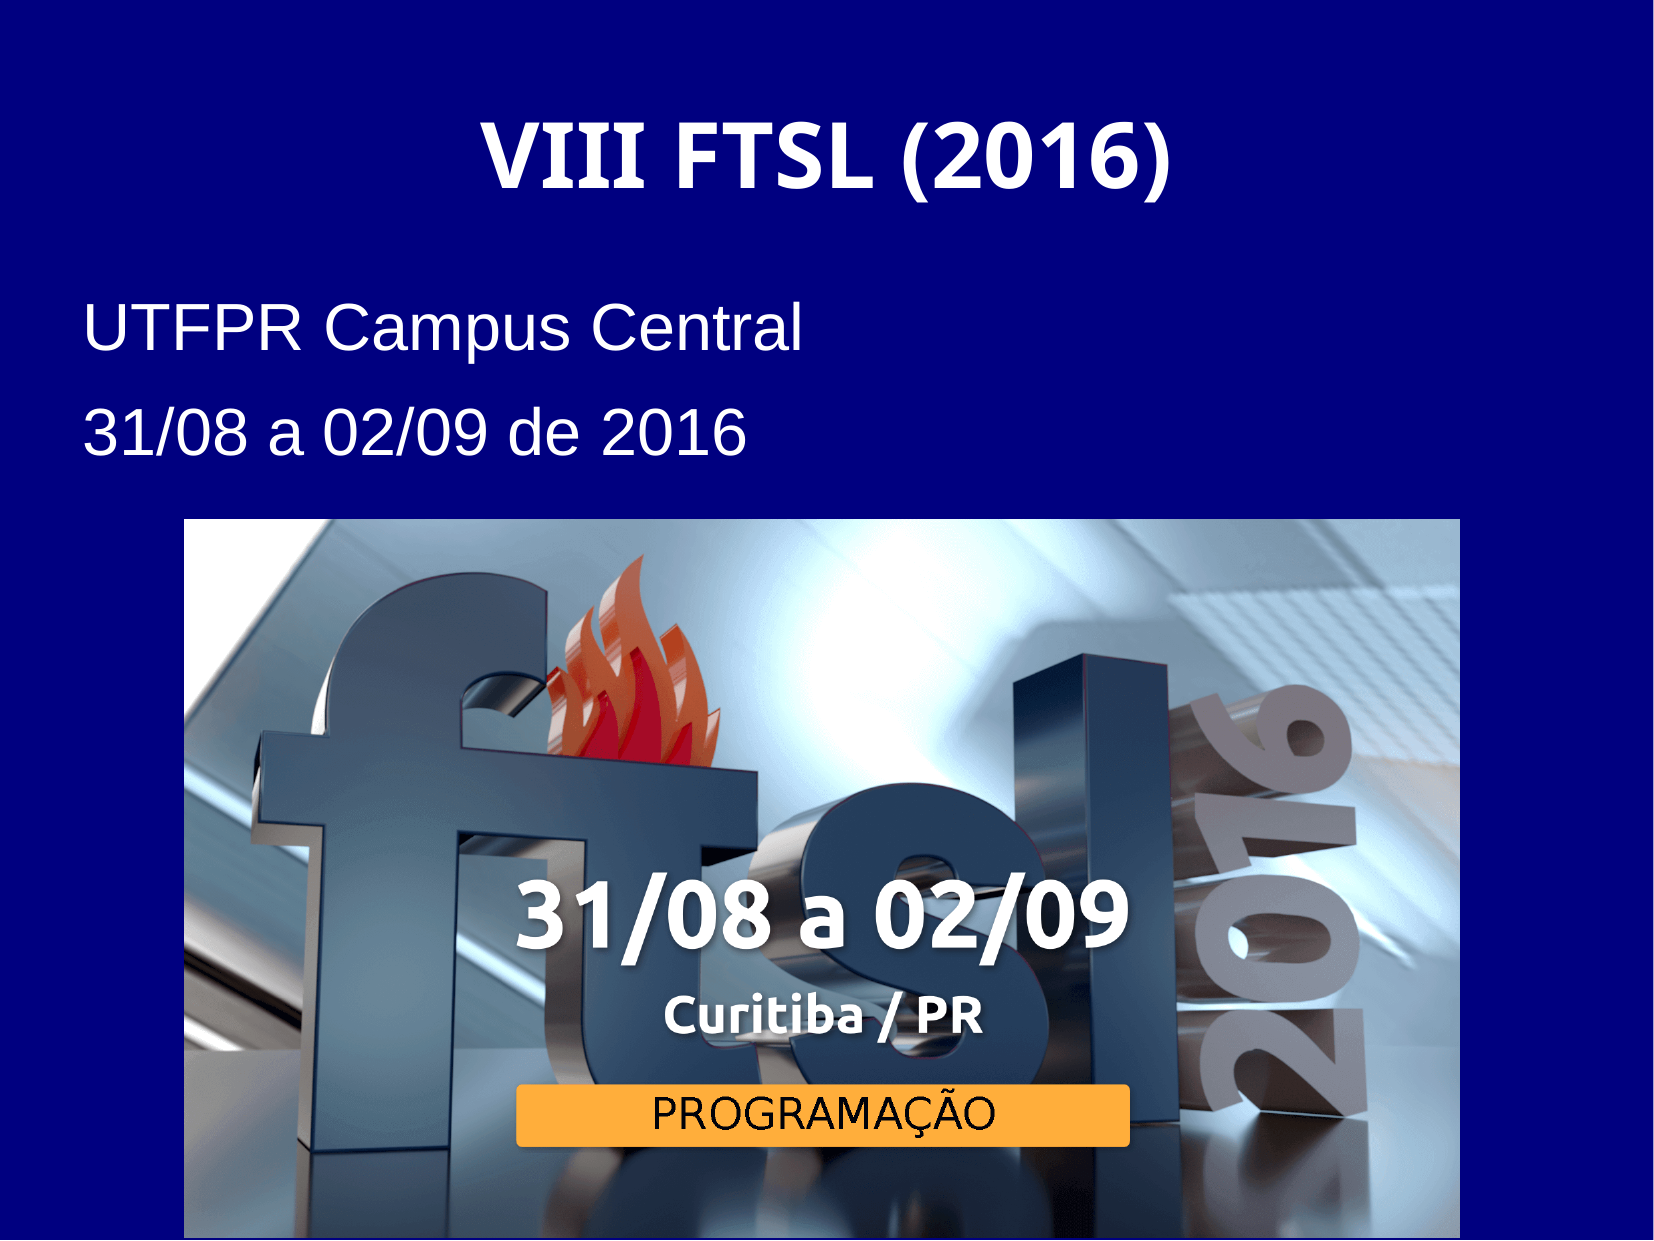

# VIII FTSL (2016)
UTFPR Campus Central
31/08 a 02/09 de 2016